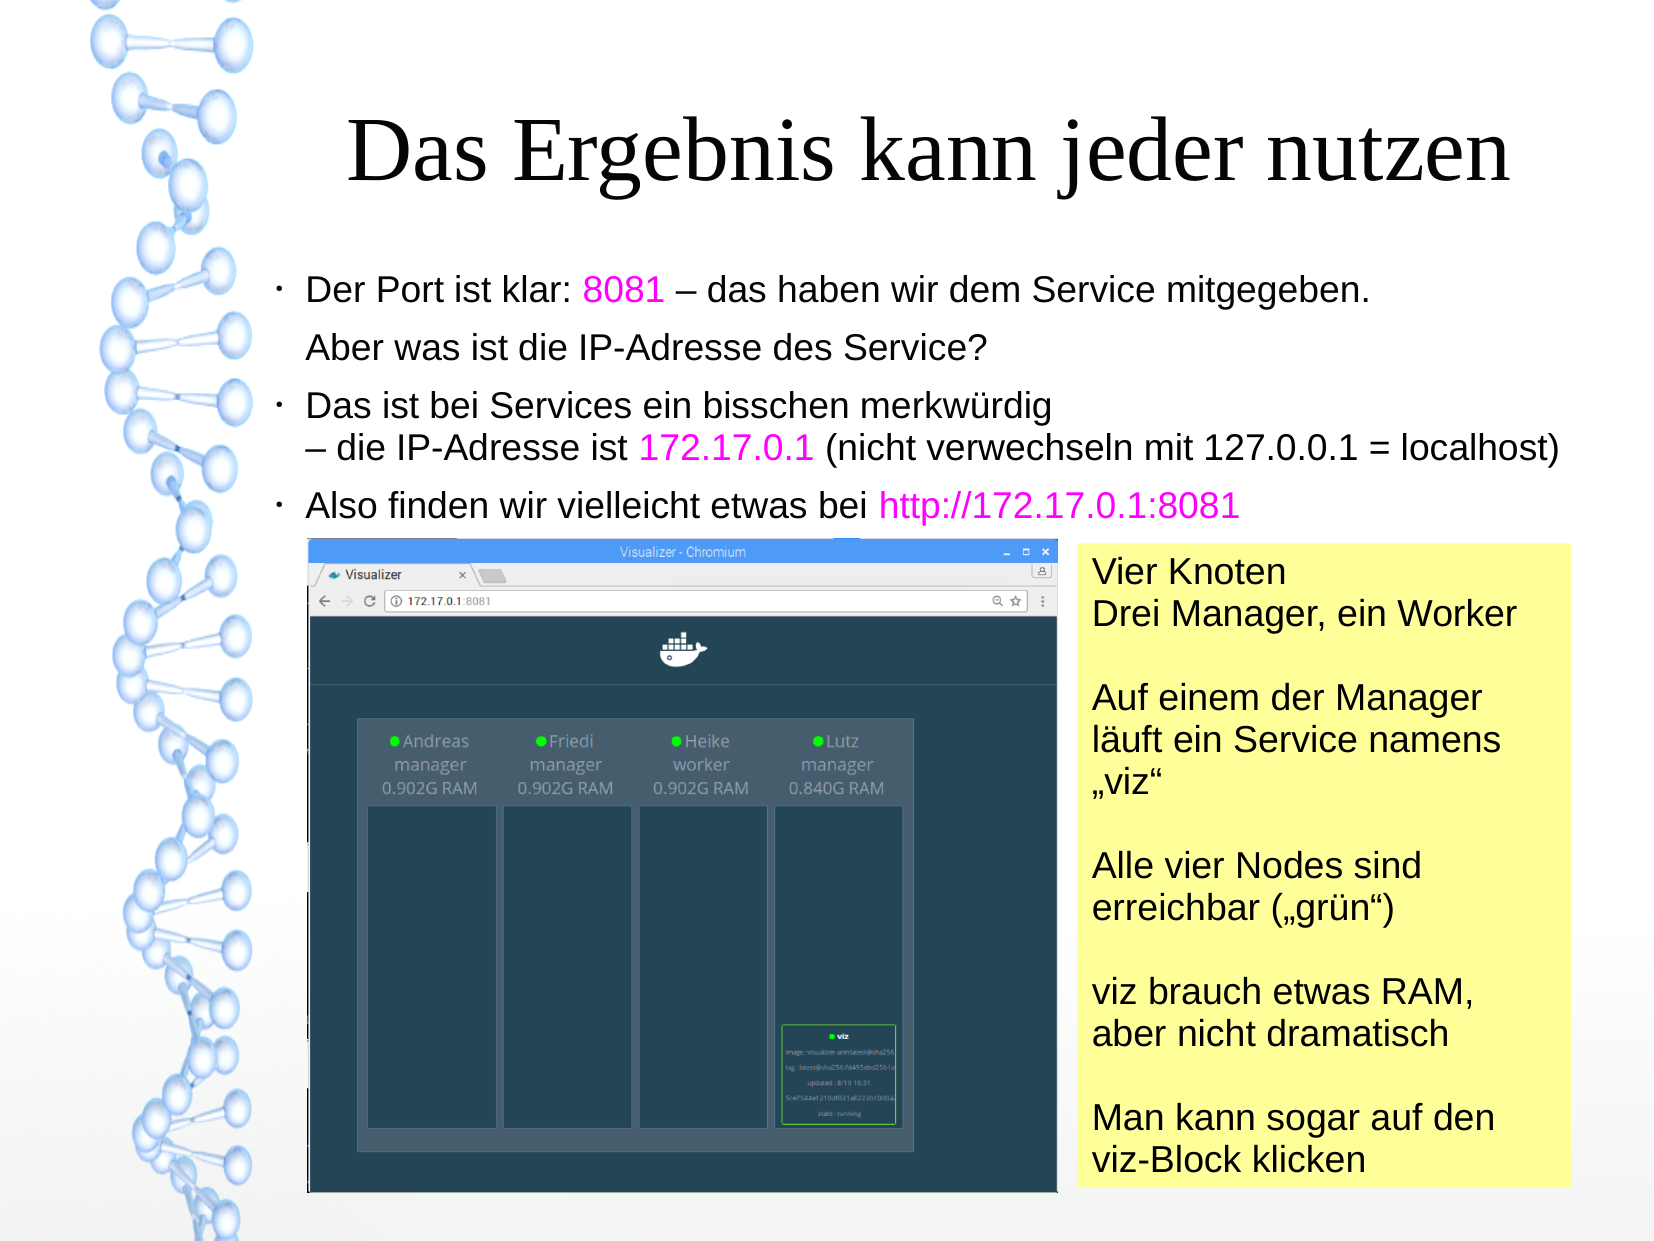

# Das Ergebnis kann jeder nutzen
Der Port ist klar: 8081 – das haben wir dem Service mitgegeben.
Aber was ist die IP-Adresse des Service?
Das ist bei Services ein bisschen merkwürdig
– die IP-Adresse ist 172.17.0.1 (nicht verwechseln mit 127.0.0.1 = localhost)
Also finden wir vielleicht etwas bei http://172.17.0.1:8081
Vier Knoten
Drei Manager, ein Worker
Auf einem der Manager läuft ein Service namens „viz“
Alle vier Nodes sind erreichbar („grün“)
viz brauch etwas RAM, aber nicht dramatisch
Man kann sogar auf den viz-Block klicken
93